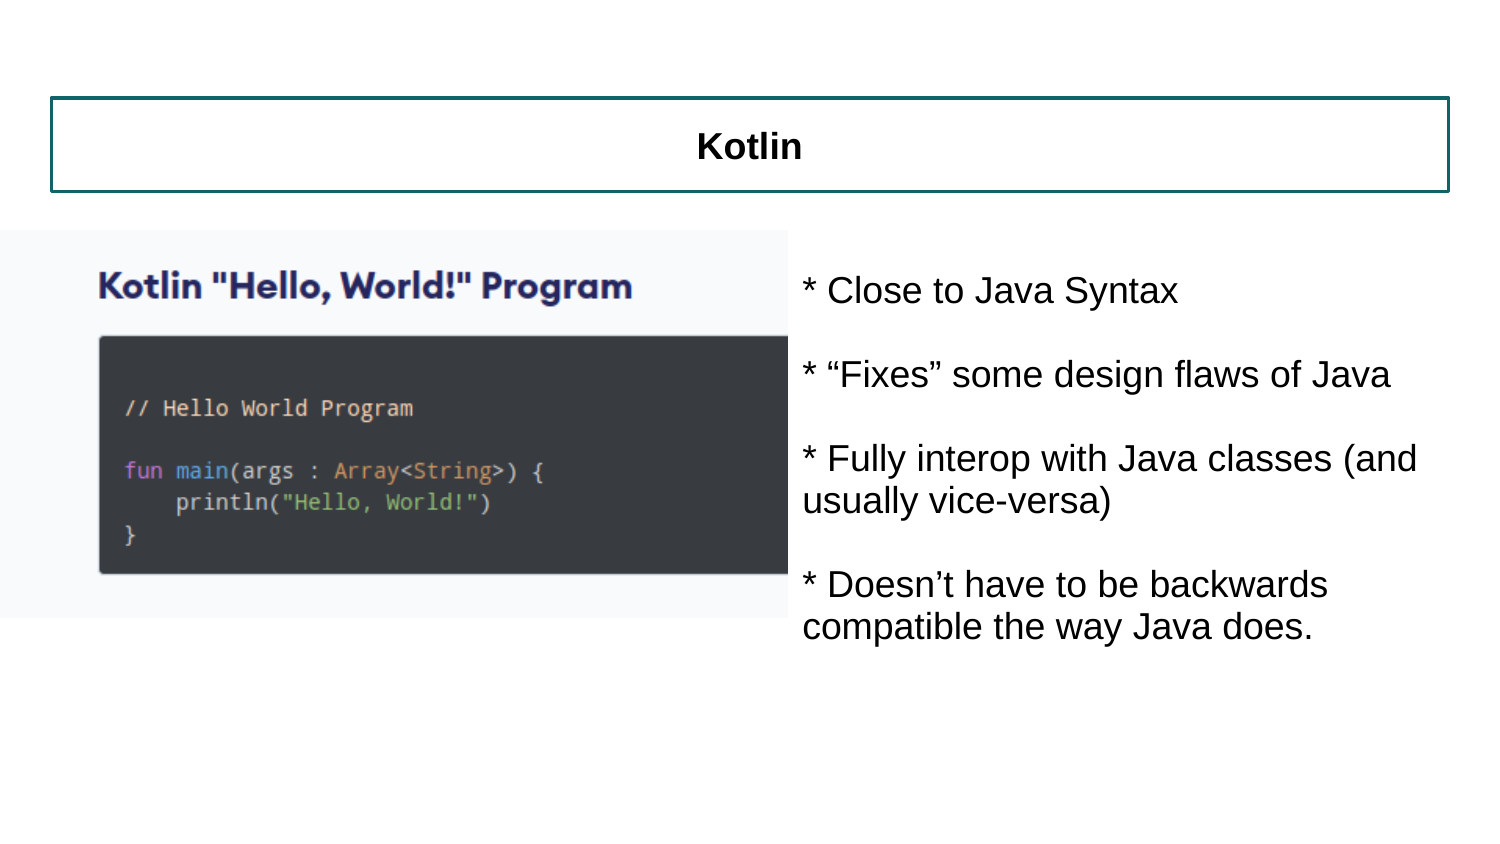

# Kotlin
* Close to Java Syntax
* “Fixes” some design flaws of Java
* Fully interop with Java classes (and usually vice-versa)
* Doesn’t have to be backwards compatible the way Java does.